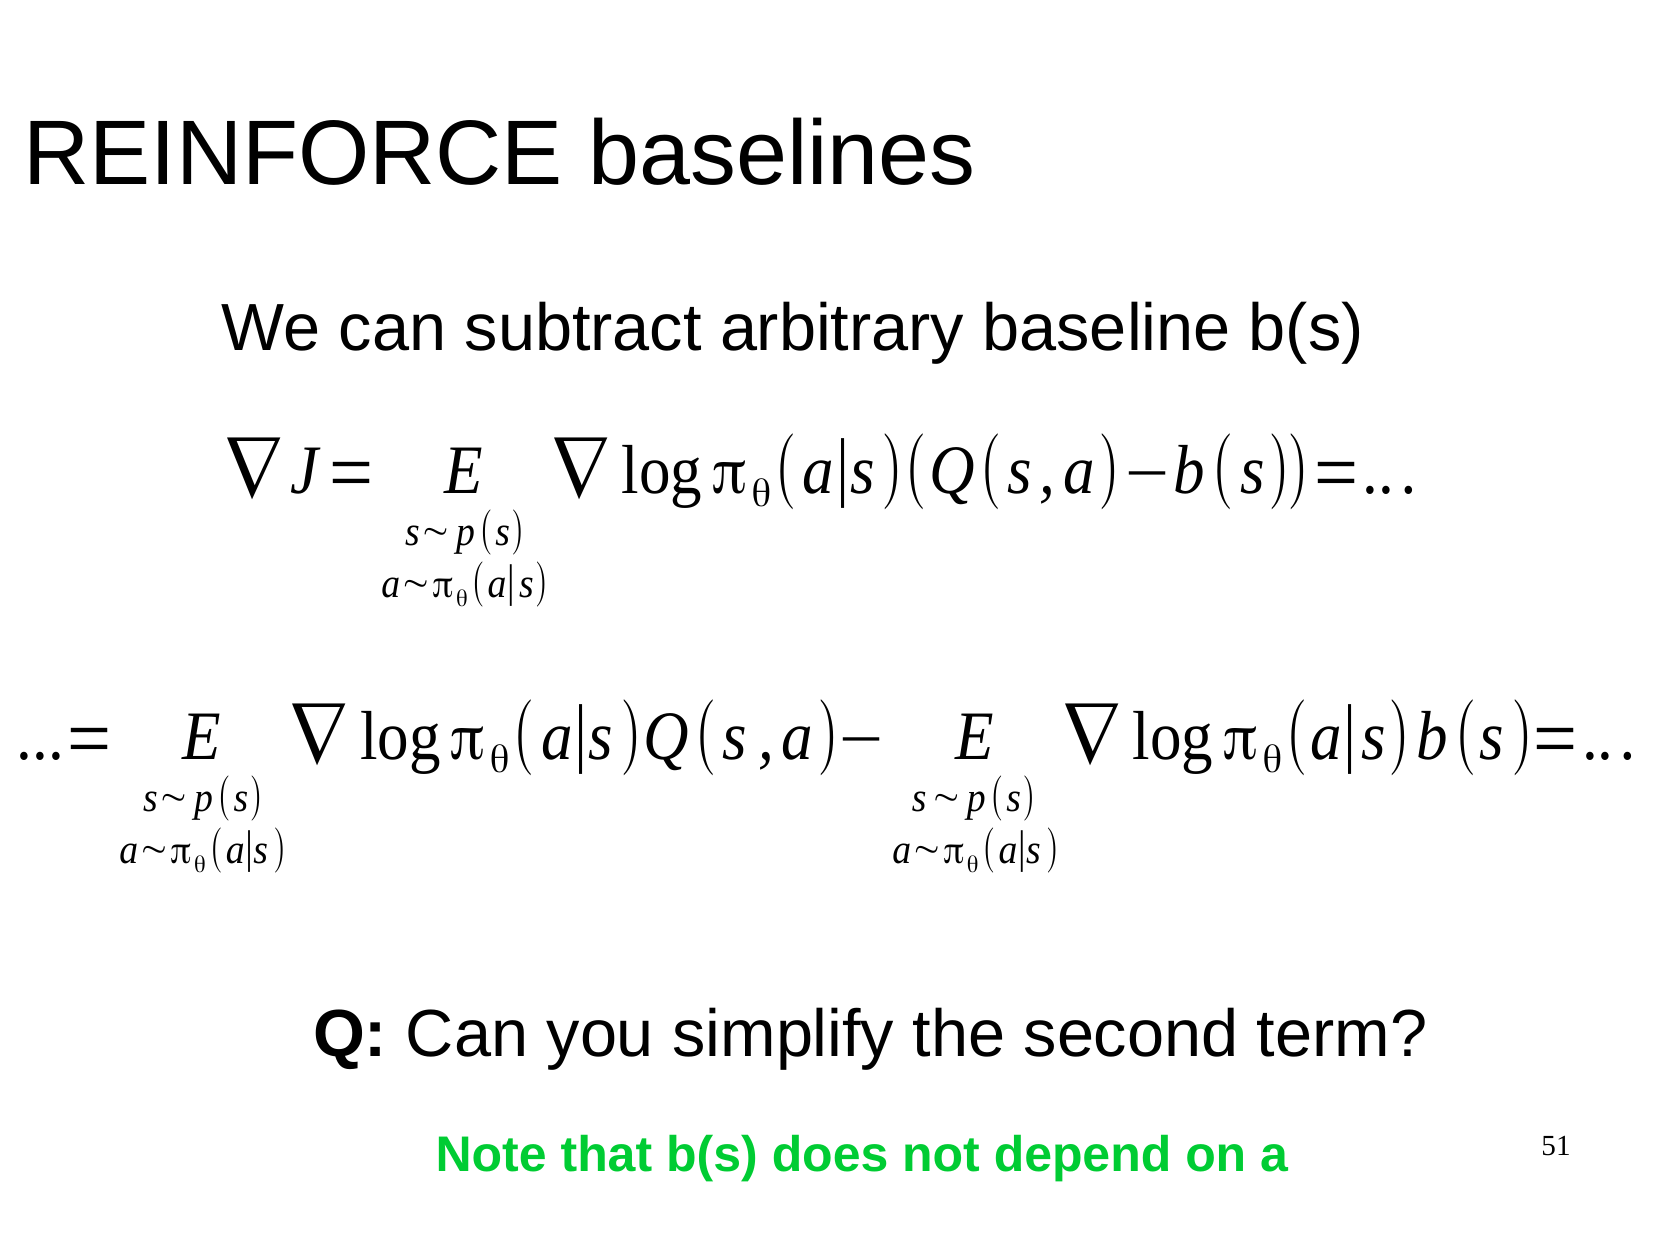

# REINFORCE baselines
We can subtract arbitrary baseline b(s)
Q: Can you simplify the second term?
Note that b(s) does not depend on a
51